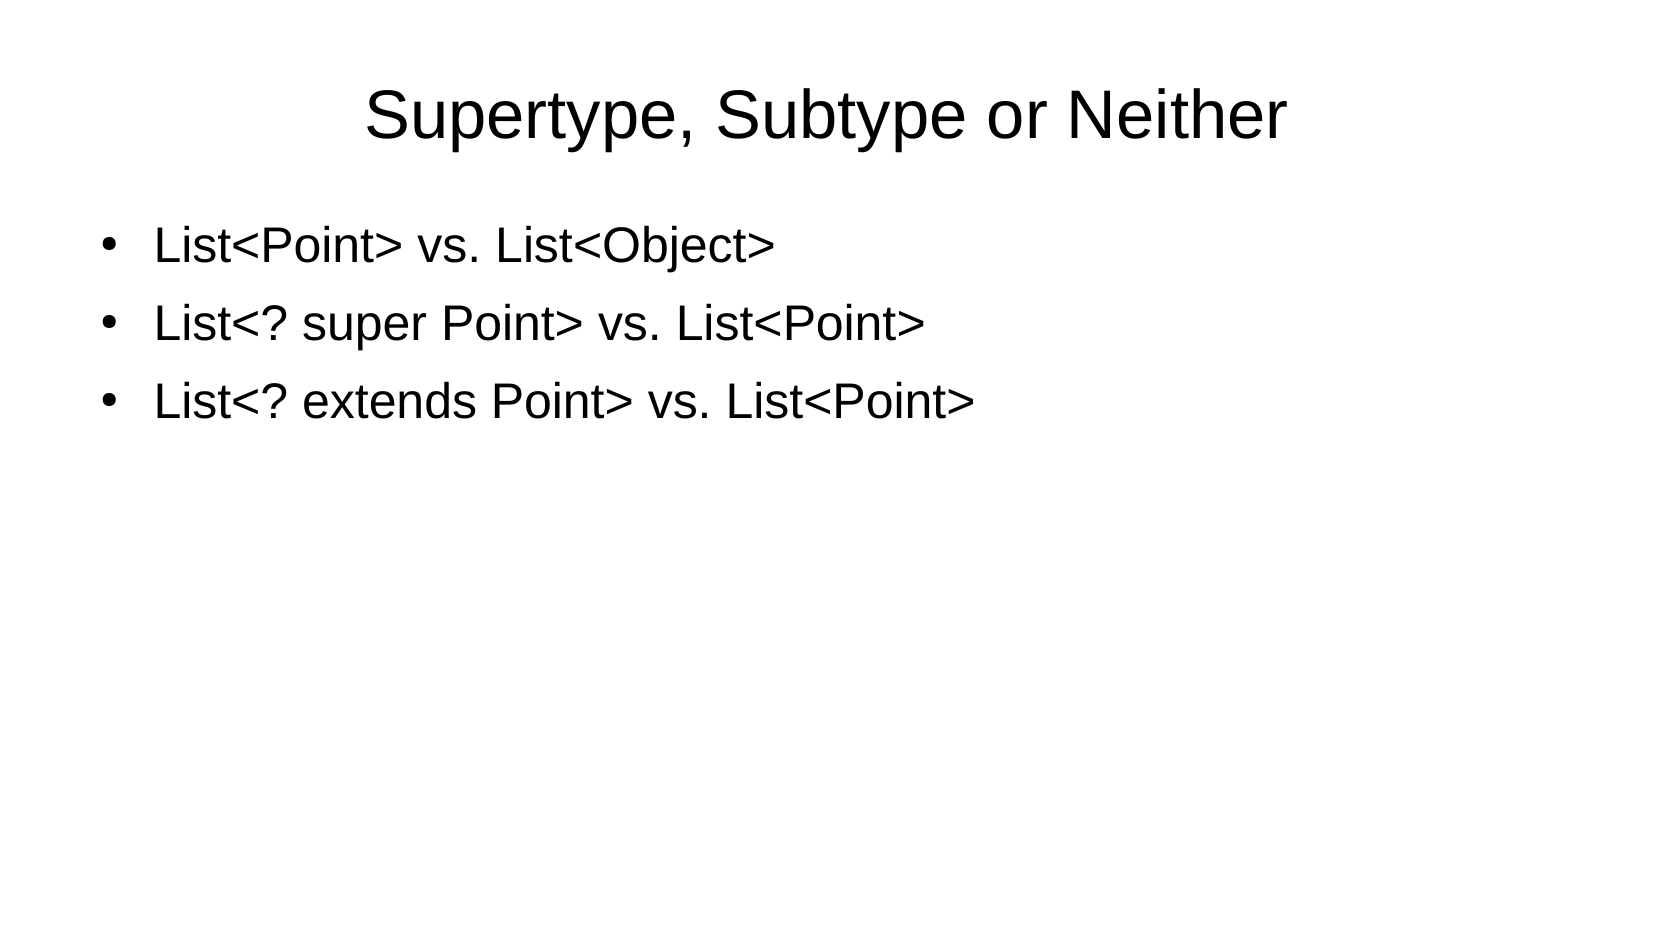

# Supertype, Subtype or Neither
List<Point> vs. List<Object>
List<? super Point> vs. List<Point>
List<? extends Point> vs. List<Point>